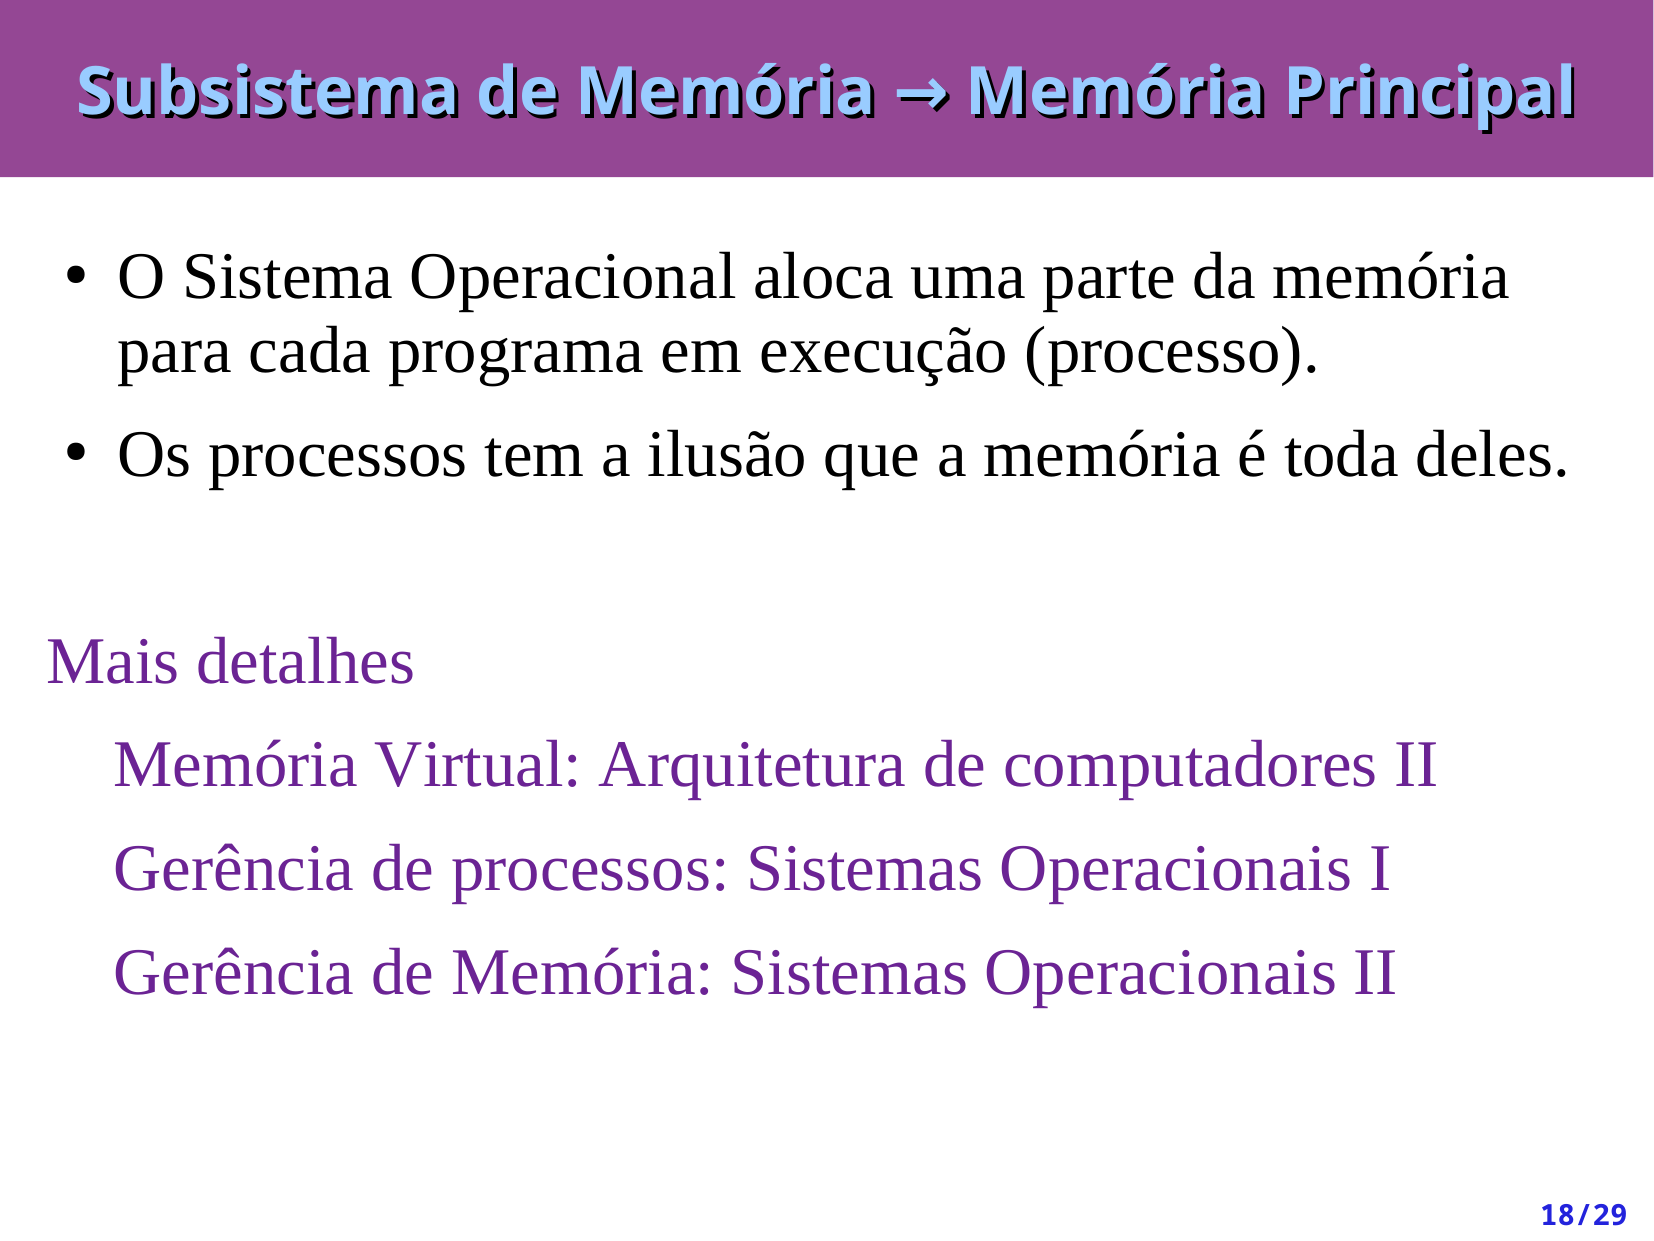

# Subsistema de Memória → Memória Principal
O Sistema Operacional aloca uma parte da memória para cada programa em execução (processo).
Os processos tem a ilusão que a memória é toda deles.
Mais detalhes
 Memória Virtual: Arquitetura de computadores II
 Gerência de processos: Sistemas Operacionais I
 Gerência de Memória: Sistemas Operacionais II
18